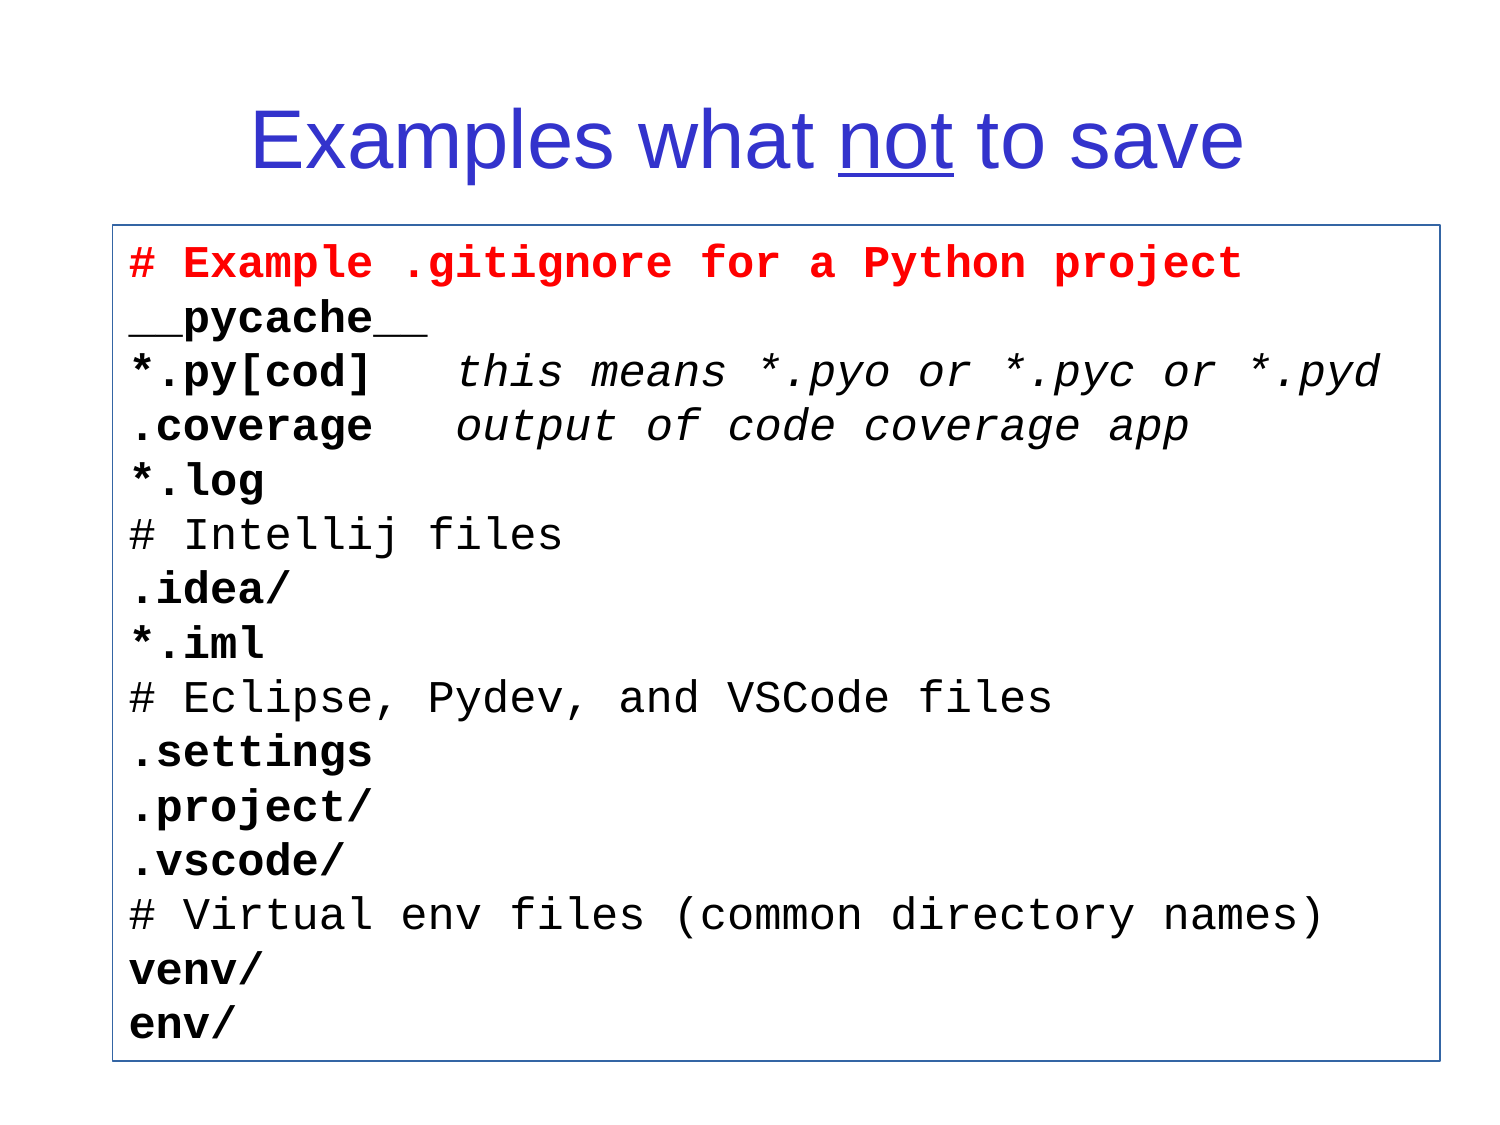

# Examples what not to save
# Example .gitignore for a Python project
__pycache__
*.py[cod] this means *.pyo or *.pyc or *.pyd
.coverage output of code coverage app
*.log
# Intellij files
.idea/
*.iml
# Eclipse, Pydev, and VSCode files
.settings
.project/
.vscode/
# Virtual env files (common directory names)
venv/
env/